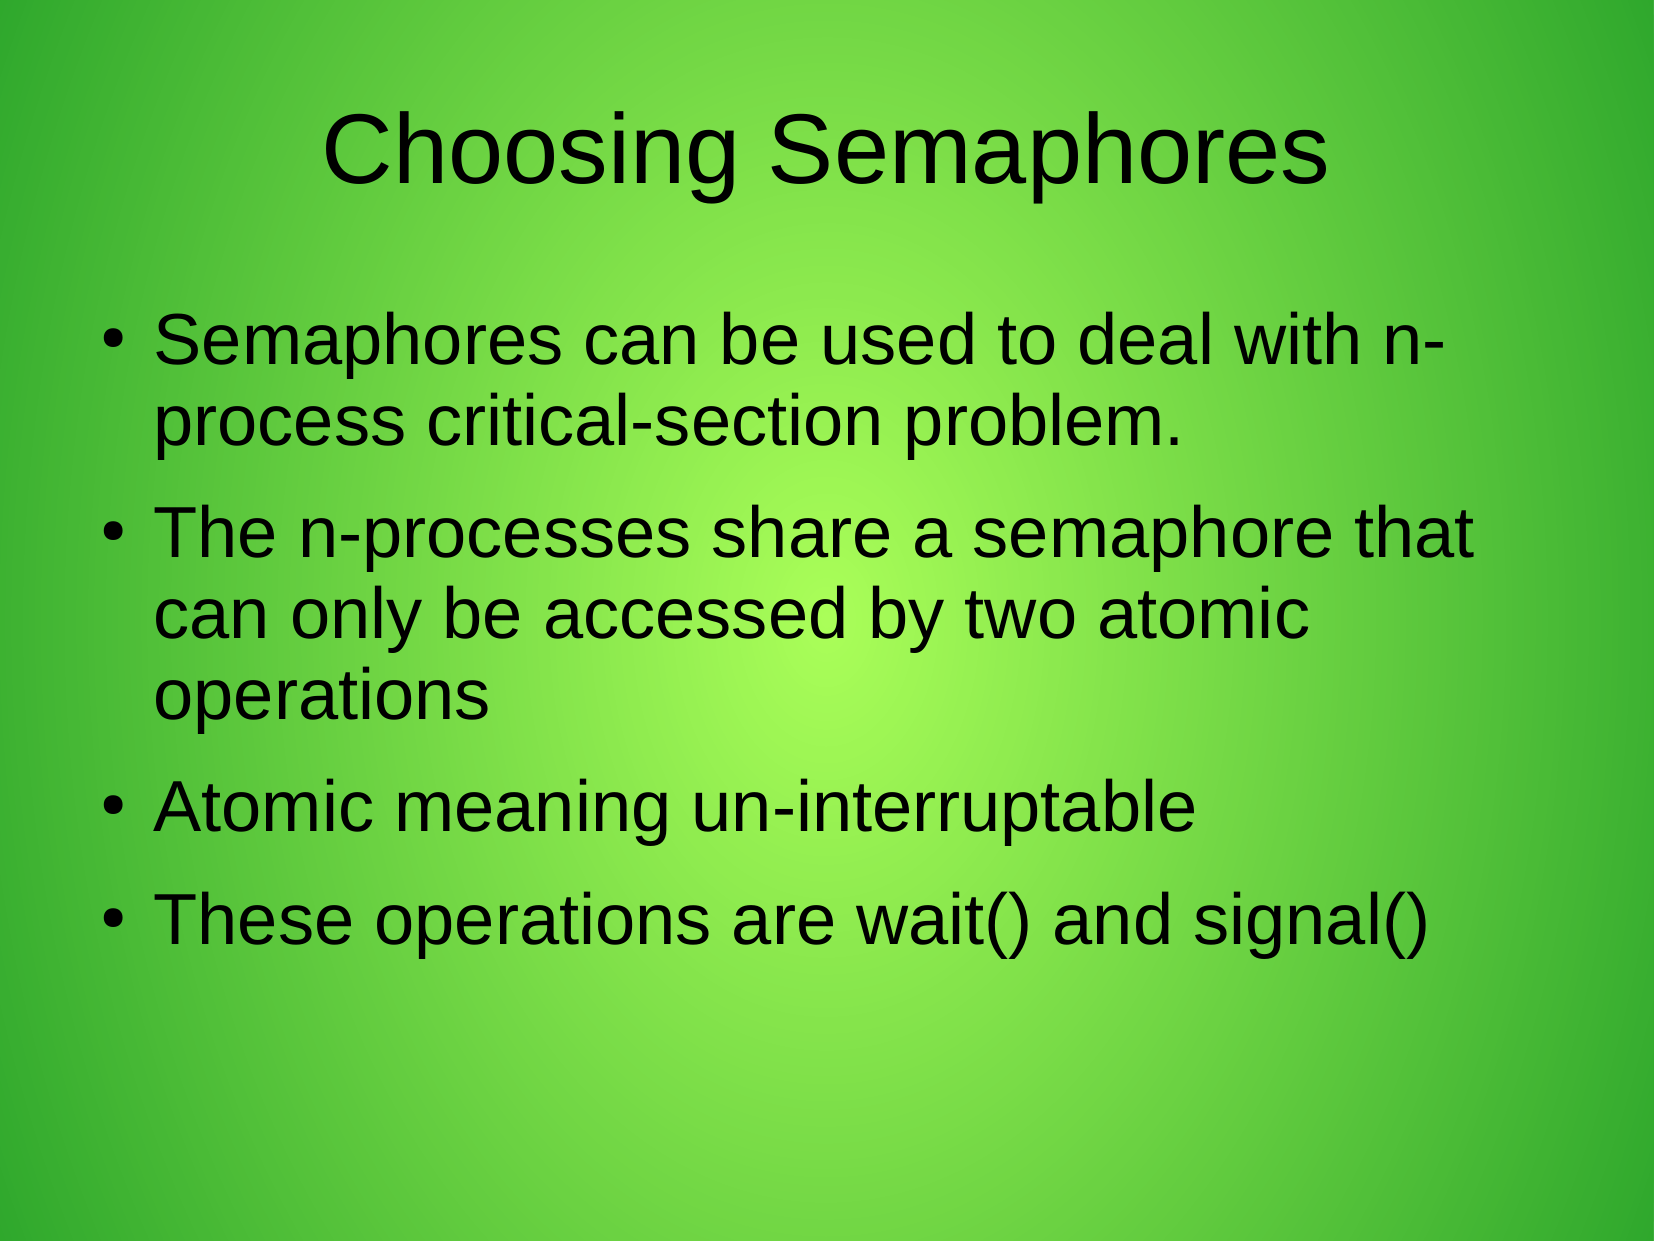

# Choosing Semaphores
Semaphores can be used to deal with n-process critical-section problem.
The n-processes share a semaphore that can only be accessed by two atomic operations
Atomic meaning un-interruptable
These operations are wait() and signal()